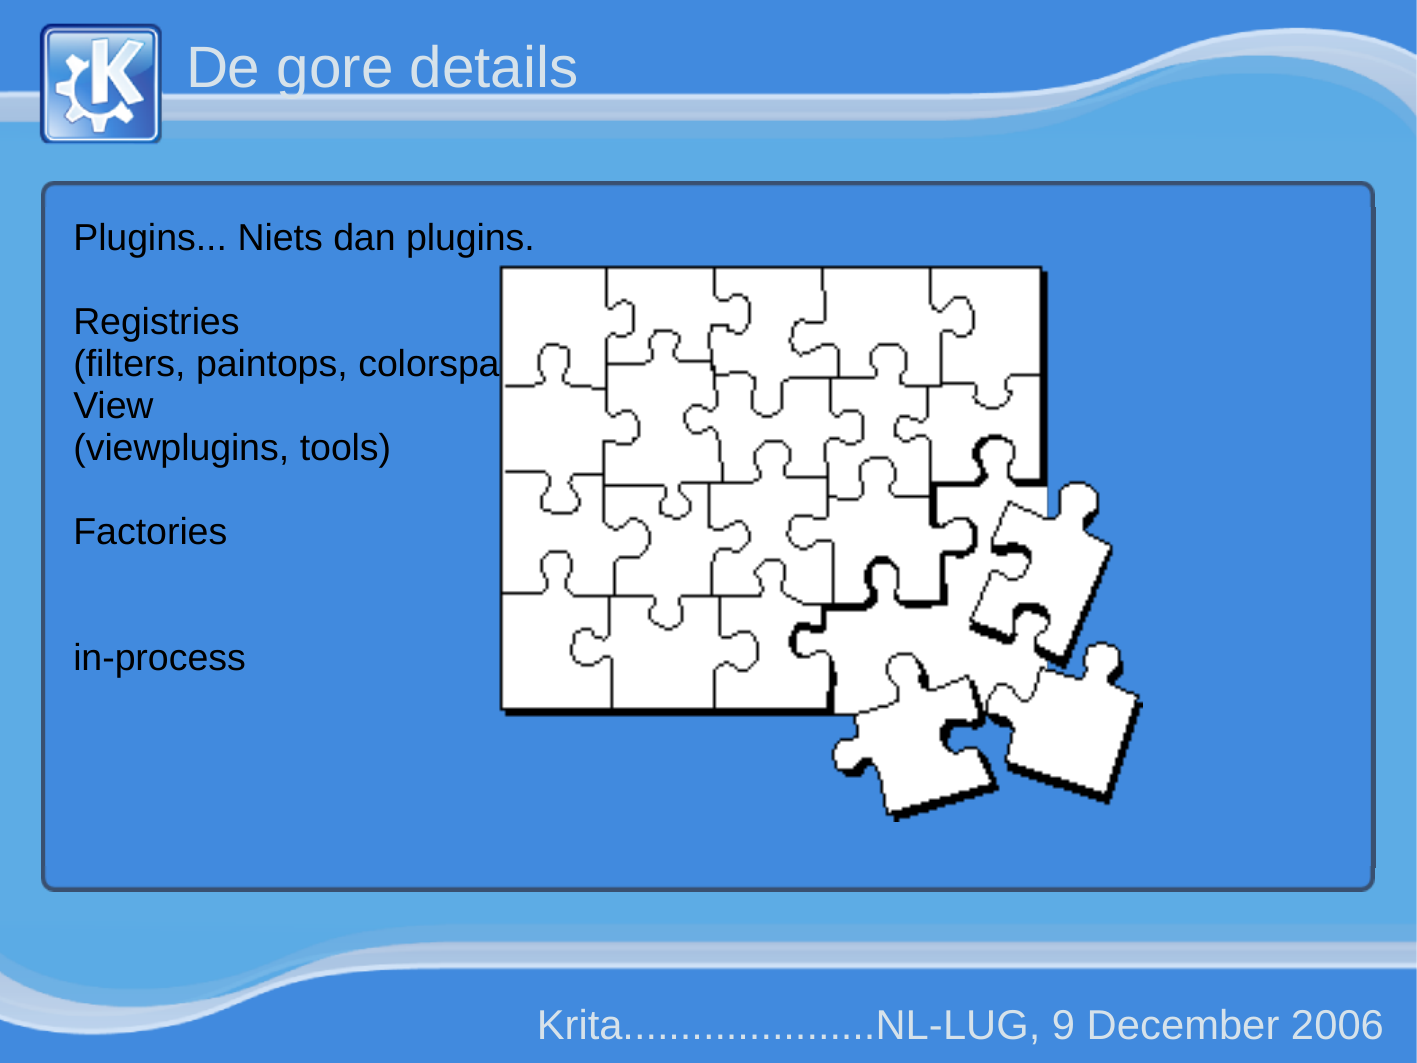

De gore details
Plugins... Niets dan plugins.
Registries
(filters, paintops, colorspaces)
View
(viewplugins, tools)
Factories
in-process